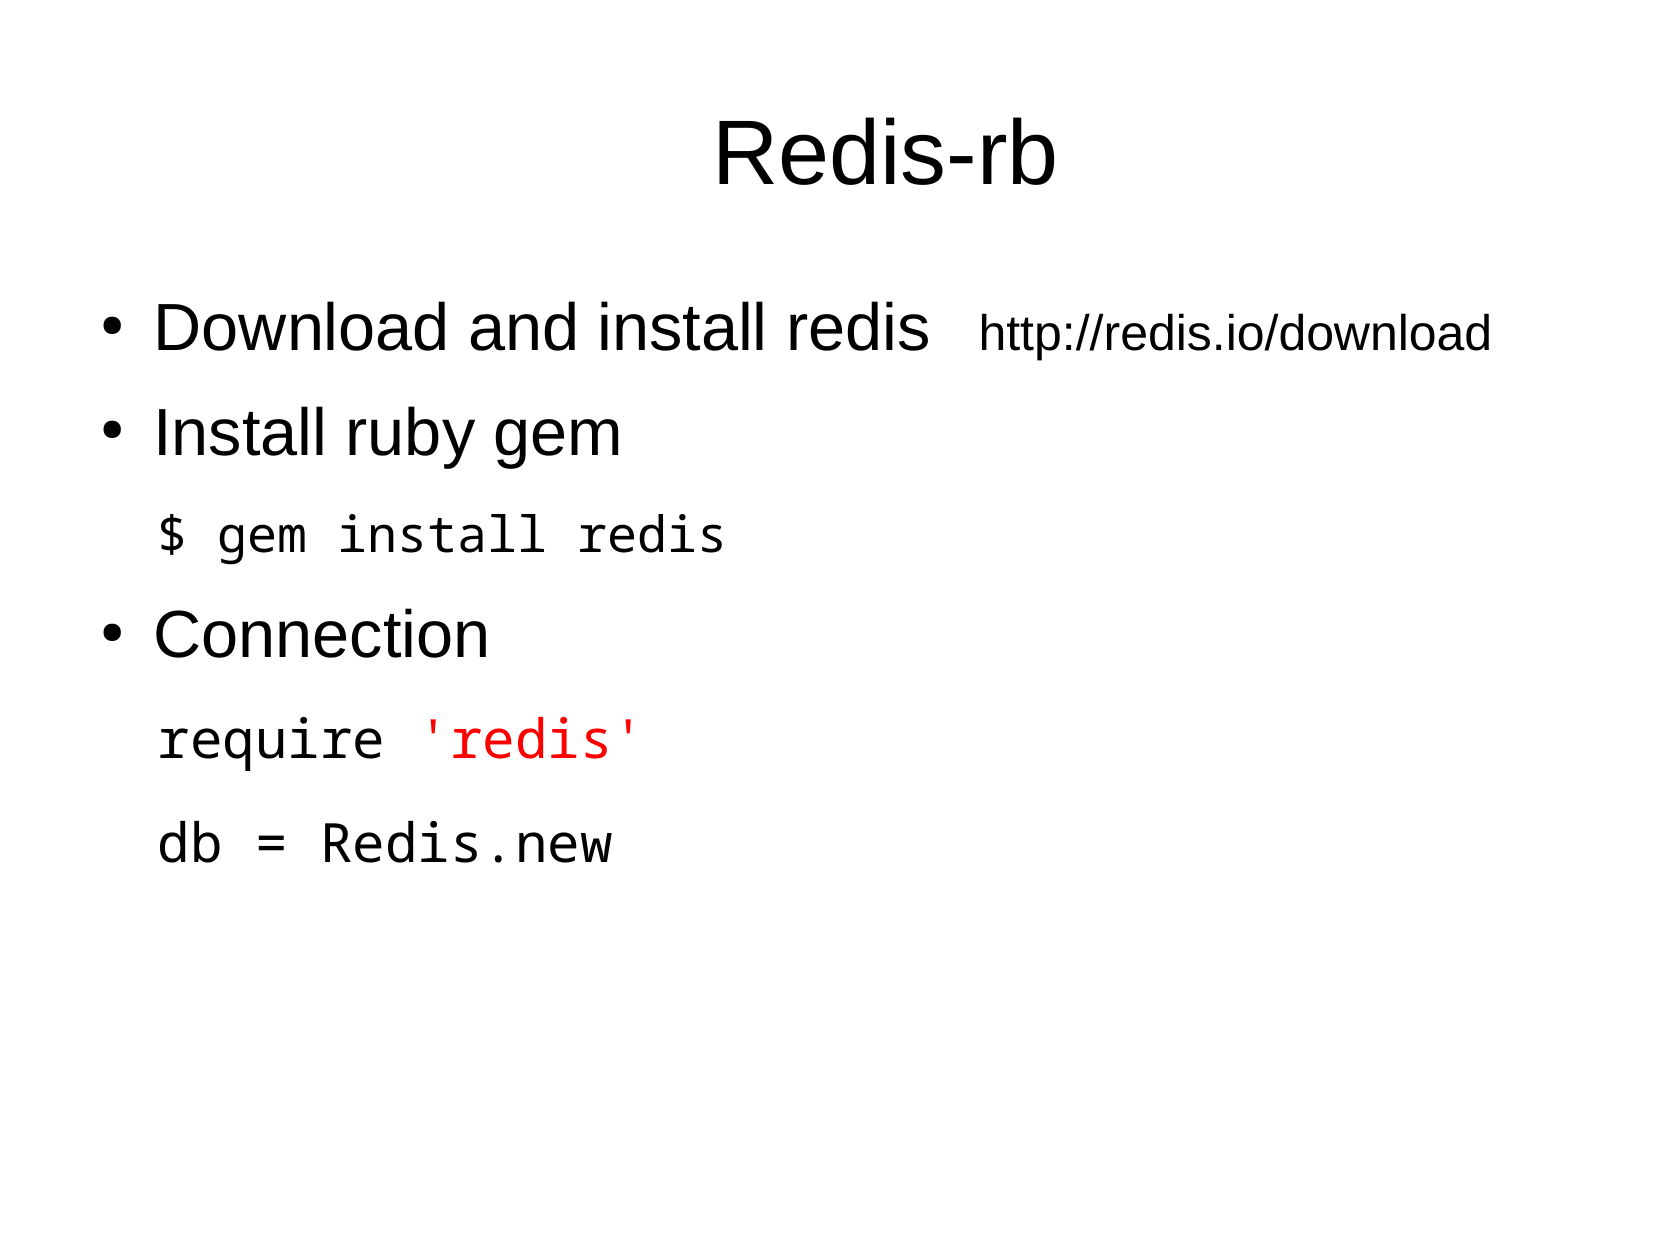

# Redis-rb
Download and install redis	http://redis.io/download
Install ruby gem
 	$ gem install redis
Connection
 	require 'redis'
 	db = Redis.new